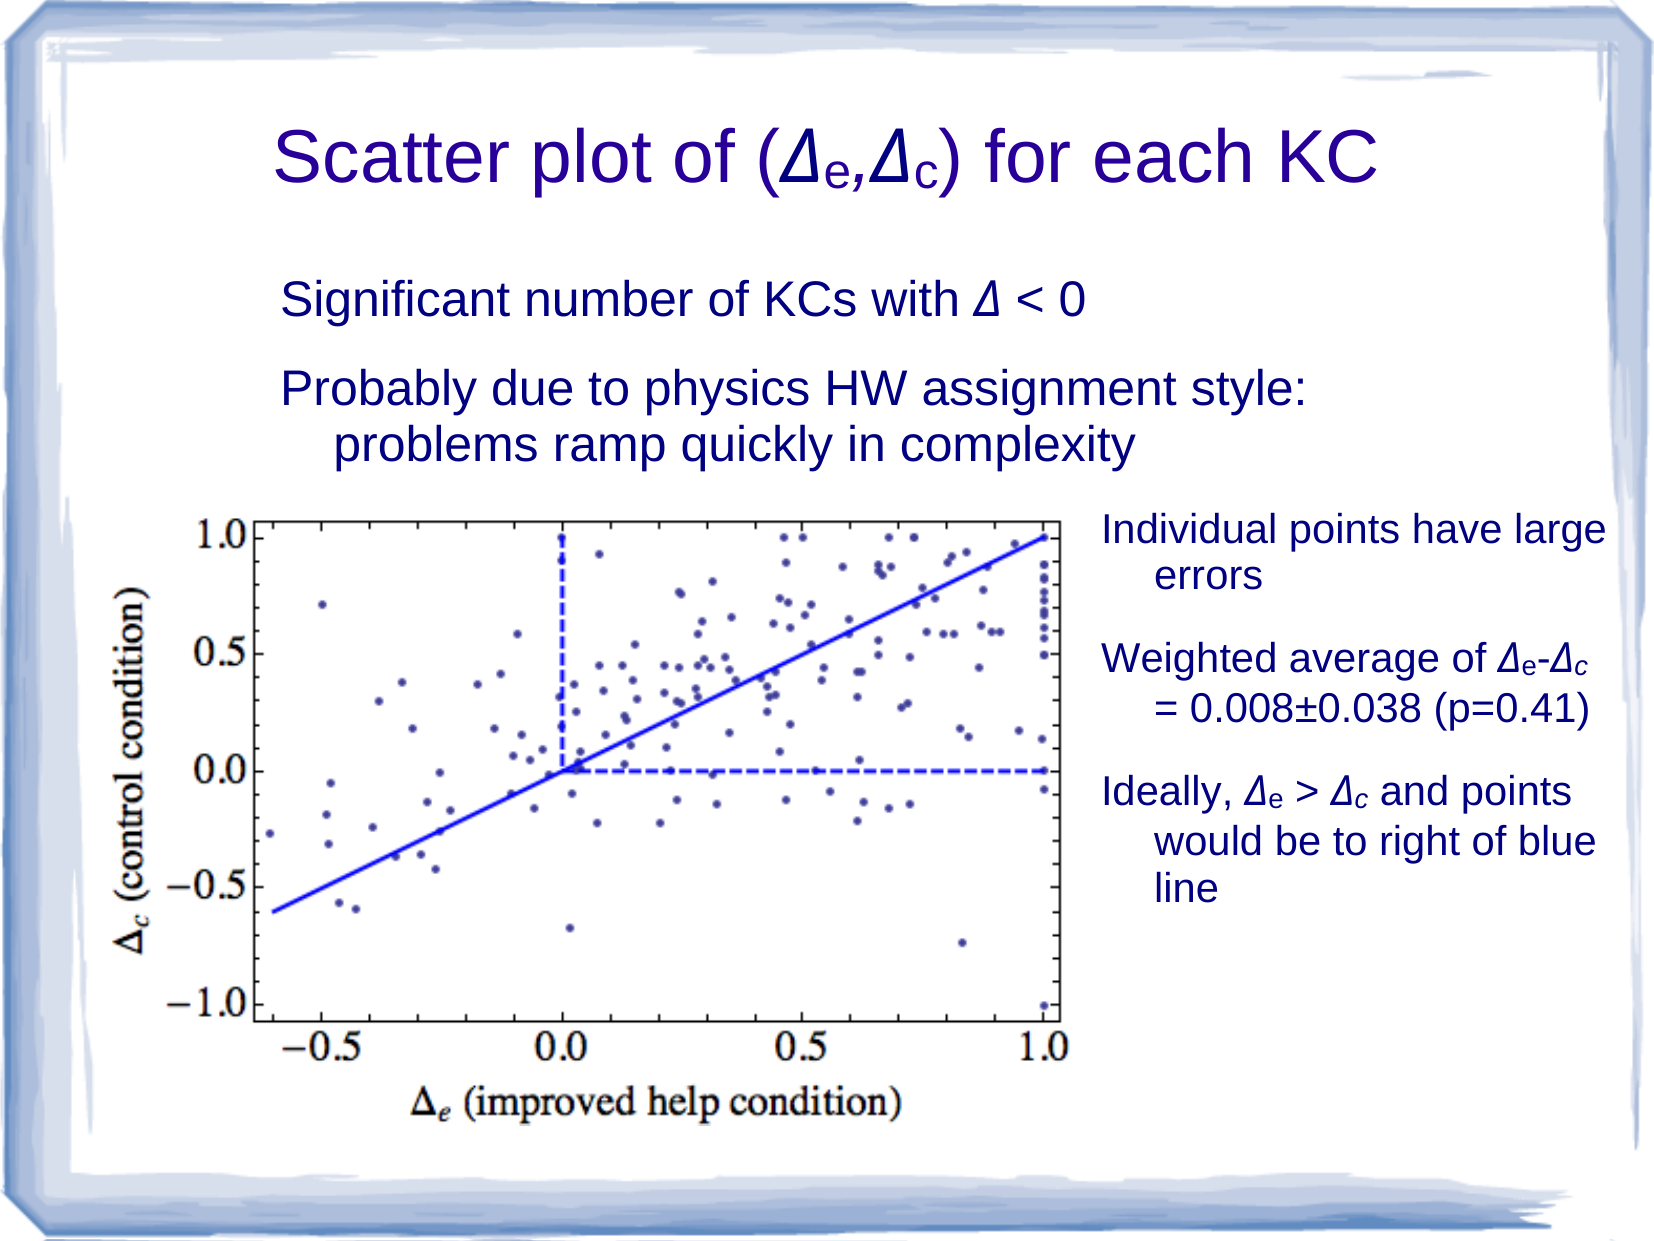

# Scatter plot of (Δe,Δc) for each KC
Significant number of KCs with Δ < 0
Probably due to physics HW assignment style: problems ramp quickly in complexity
Individual points have large errors
Weighted average of Δe-Δc = 0.008±0.038 (p=0.41)
Ideally, Δe > Δc and points would be to right of blue line